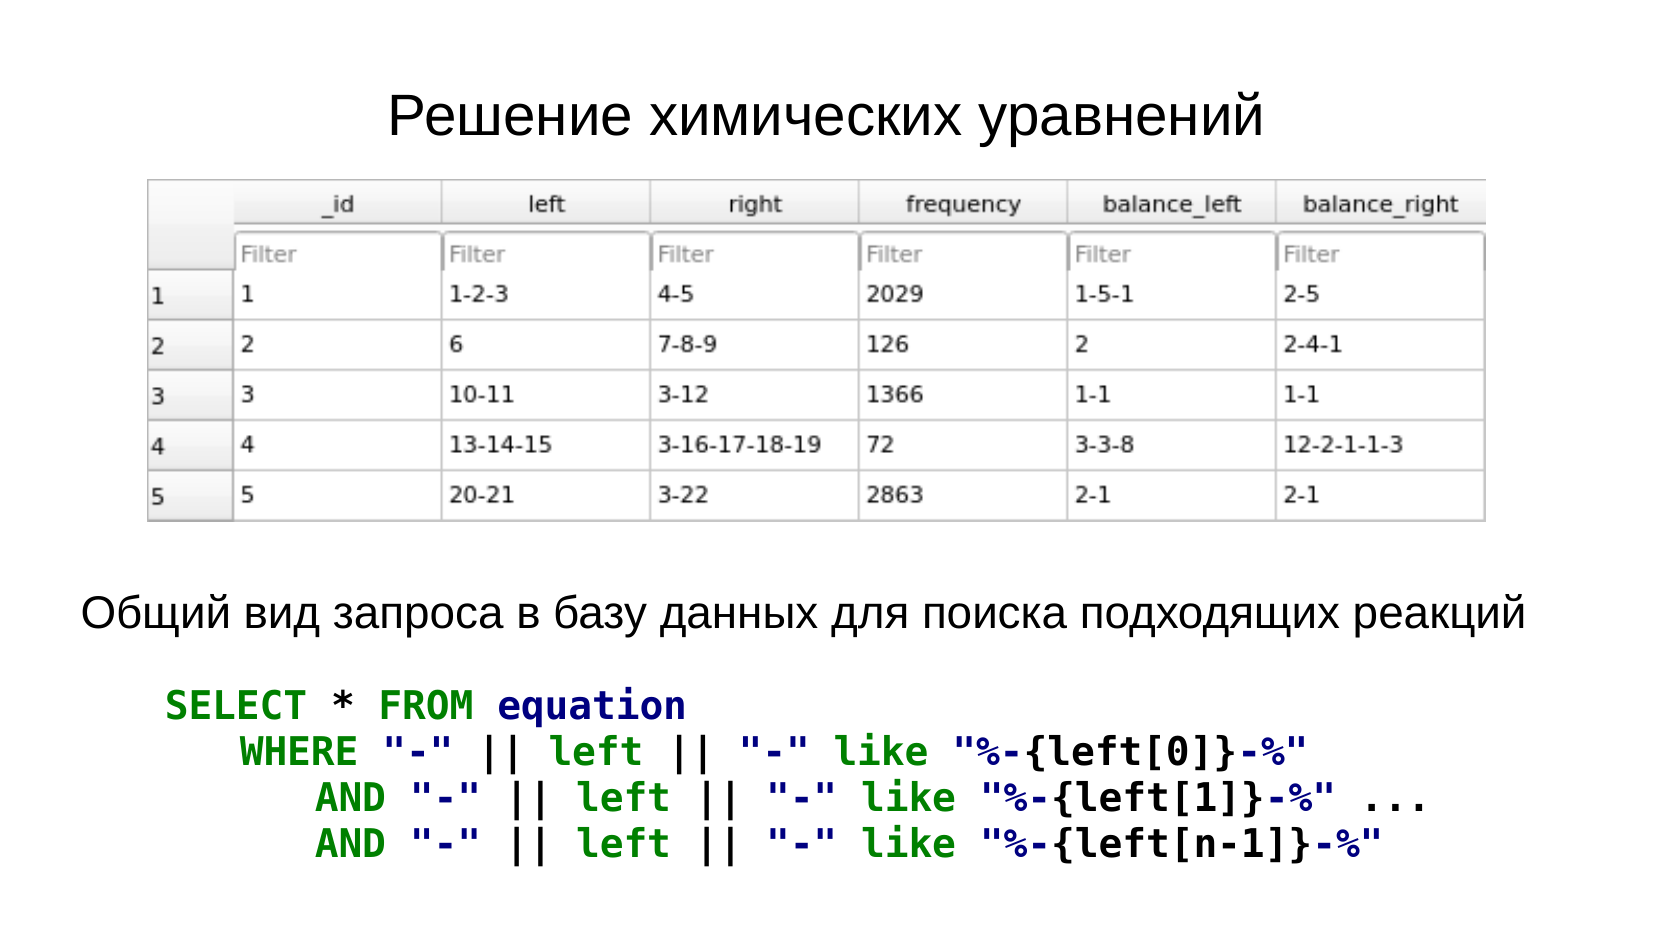

# Решение химических уравнений
Общий вид запроса в базу данных для поиска подходящих реакций
SELECT * FROM equation
	WHERE "-" || left || "-" like "%-{left[0]}-%"
		AND "-" || left || "-" like "%-{left[1]}-%" ...
		AND "-" || left || "-" like "%-{left[n-1]}-%"